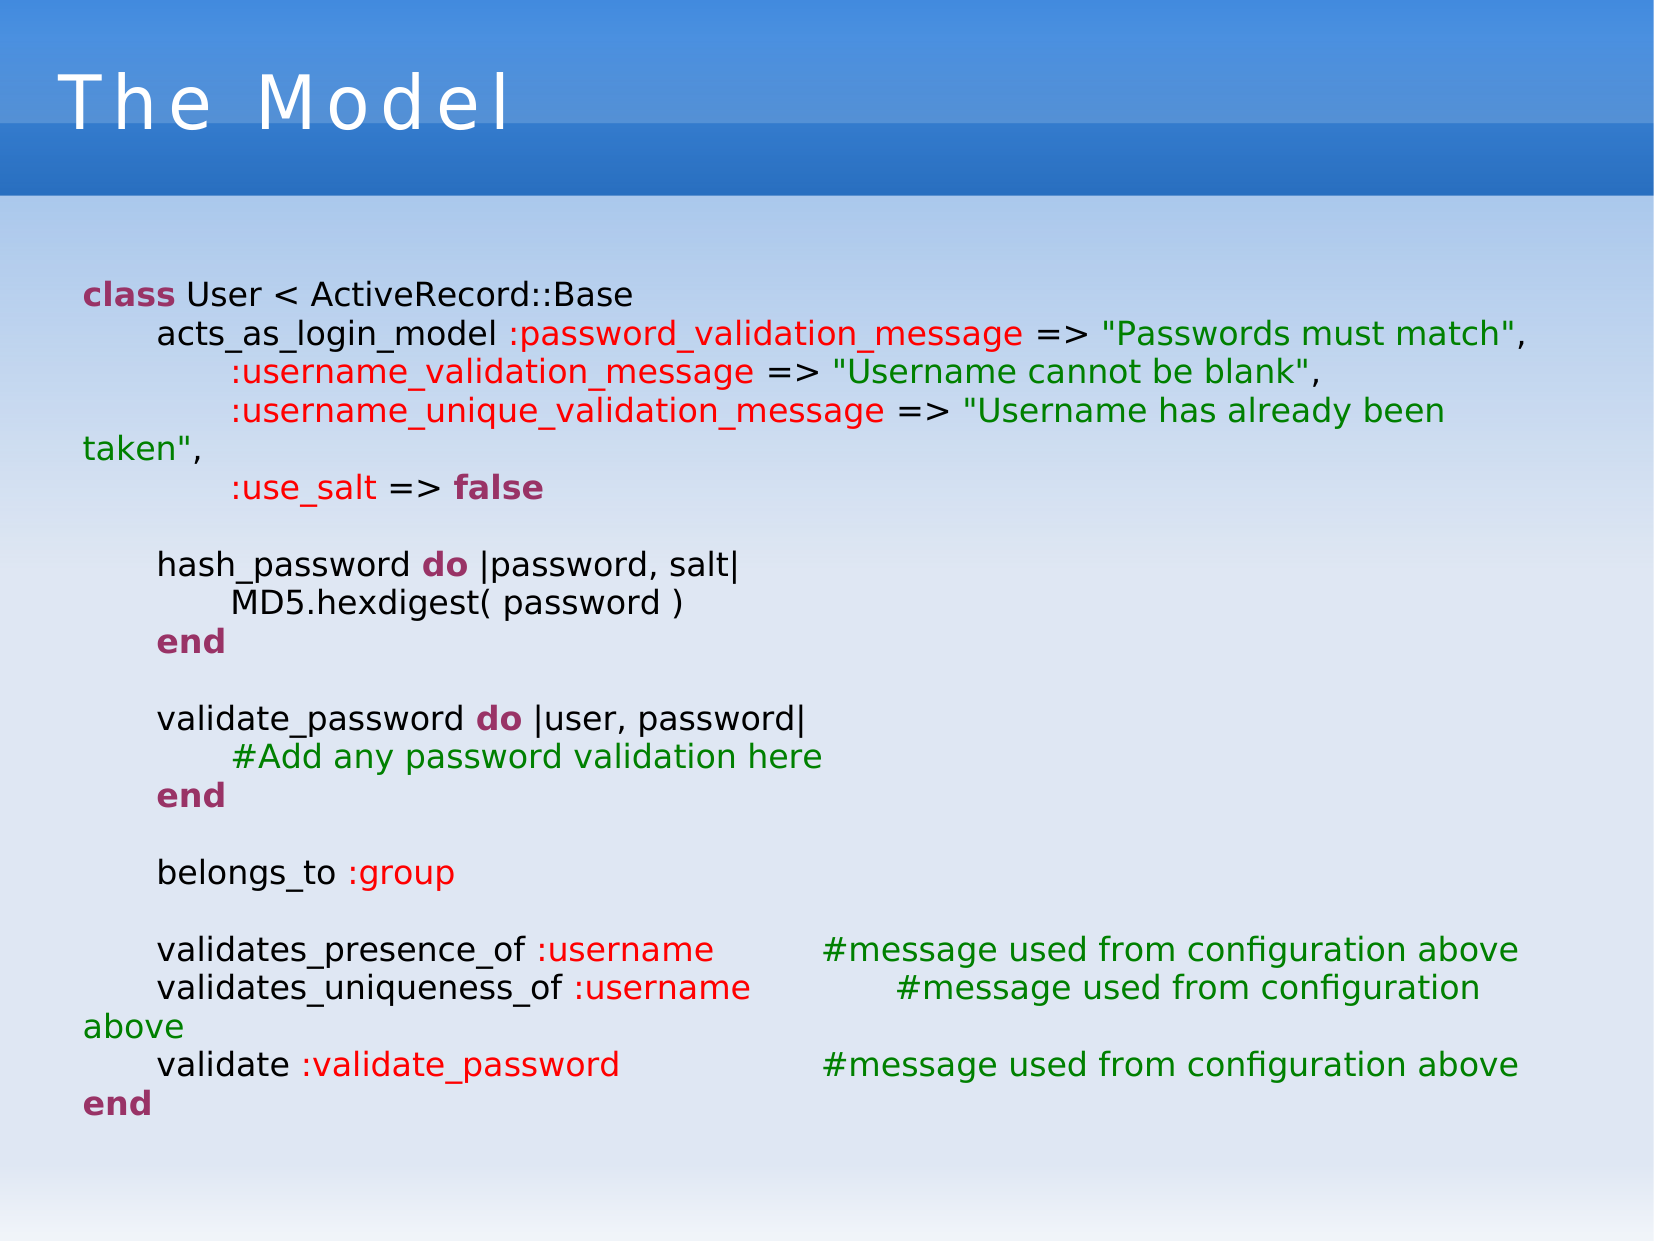

The Model
# class User < ActiveRecord::Base
	acts_as_login_model :password_validation_message => "Passwords must match",
		:username_validation_message => "Username cannot be blank",
		:username_unique_validation_message => "Username has already been taken",
		:use_salt => false
	hash_password do |password, salt|
		MD5.hexdigest( password )
	end
	validate_password do |user, password|
		#Add any password validation here
	end
	belongs_to :group
	validates_presence_of :username		#message used from configuration above
	validates_uniqueness_of :username		#message used from configuration above
	validate :validate_password			#message used from configuration above
end